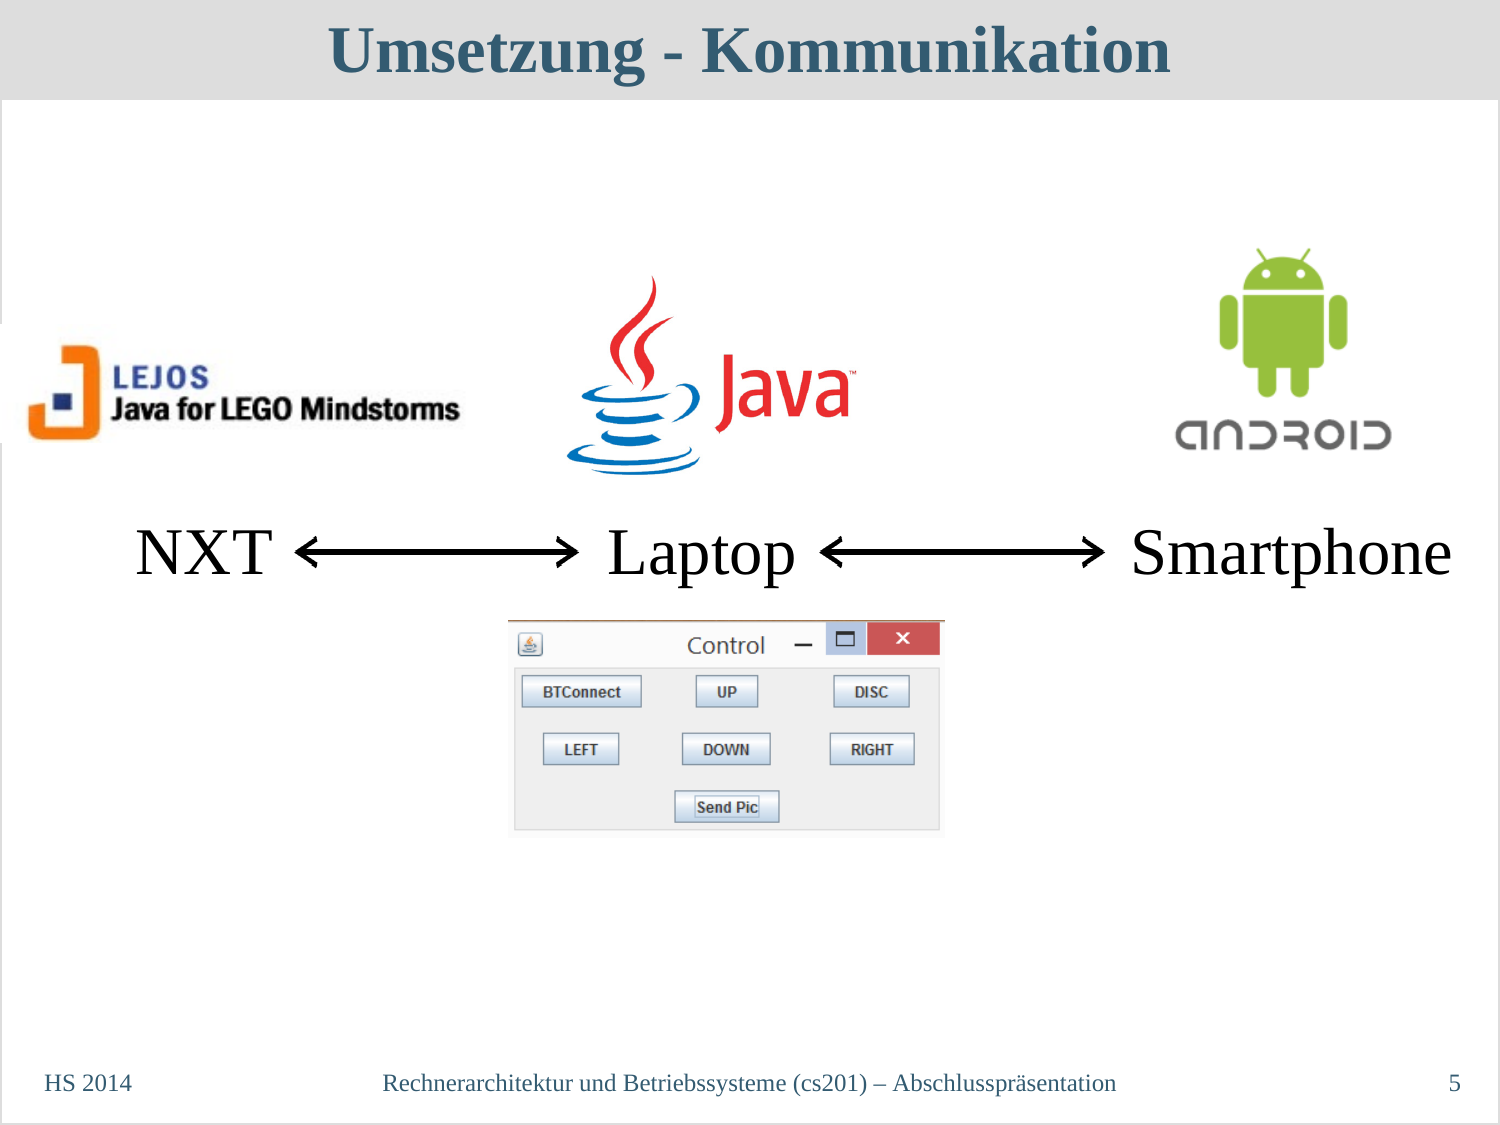

# Umsetzung - Kommunikation
NXT Laptop Smartphone
HS 2014
Rechnerarchitektur und Betriebssysteme (cs201) – Abschlusspräsentation